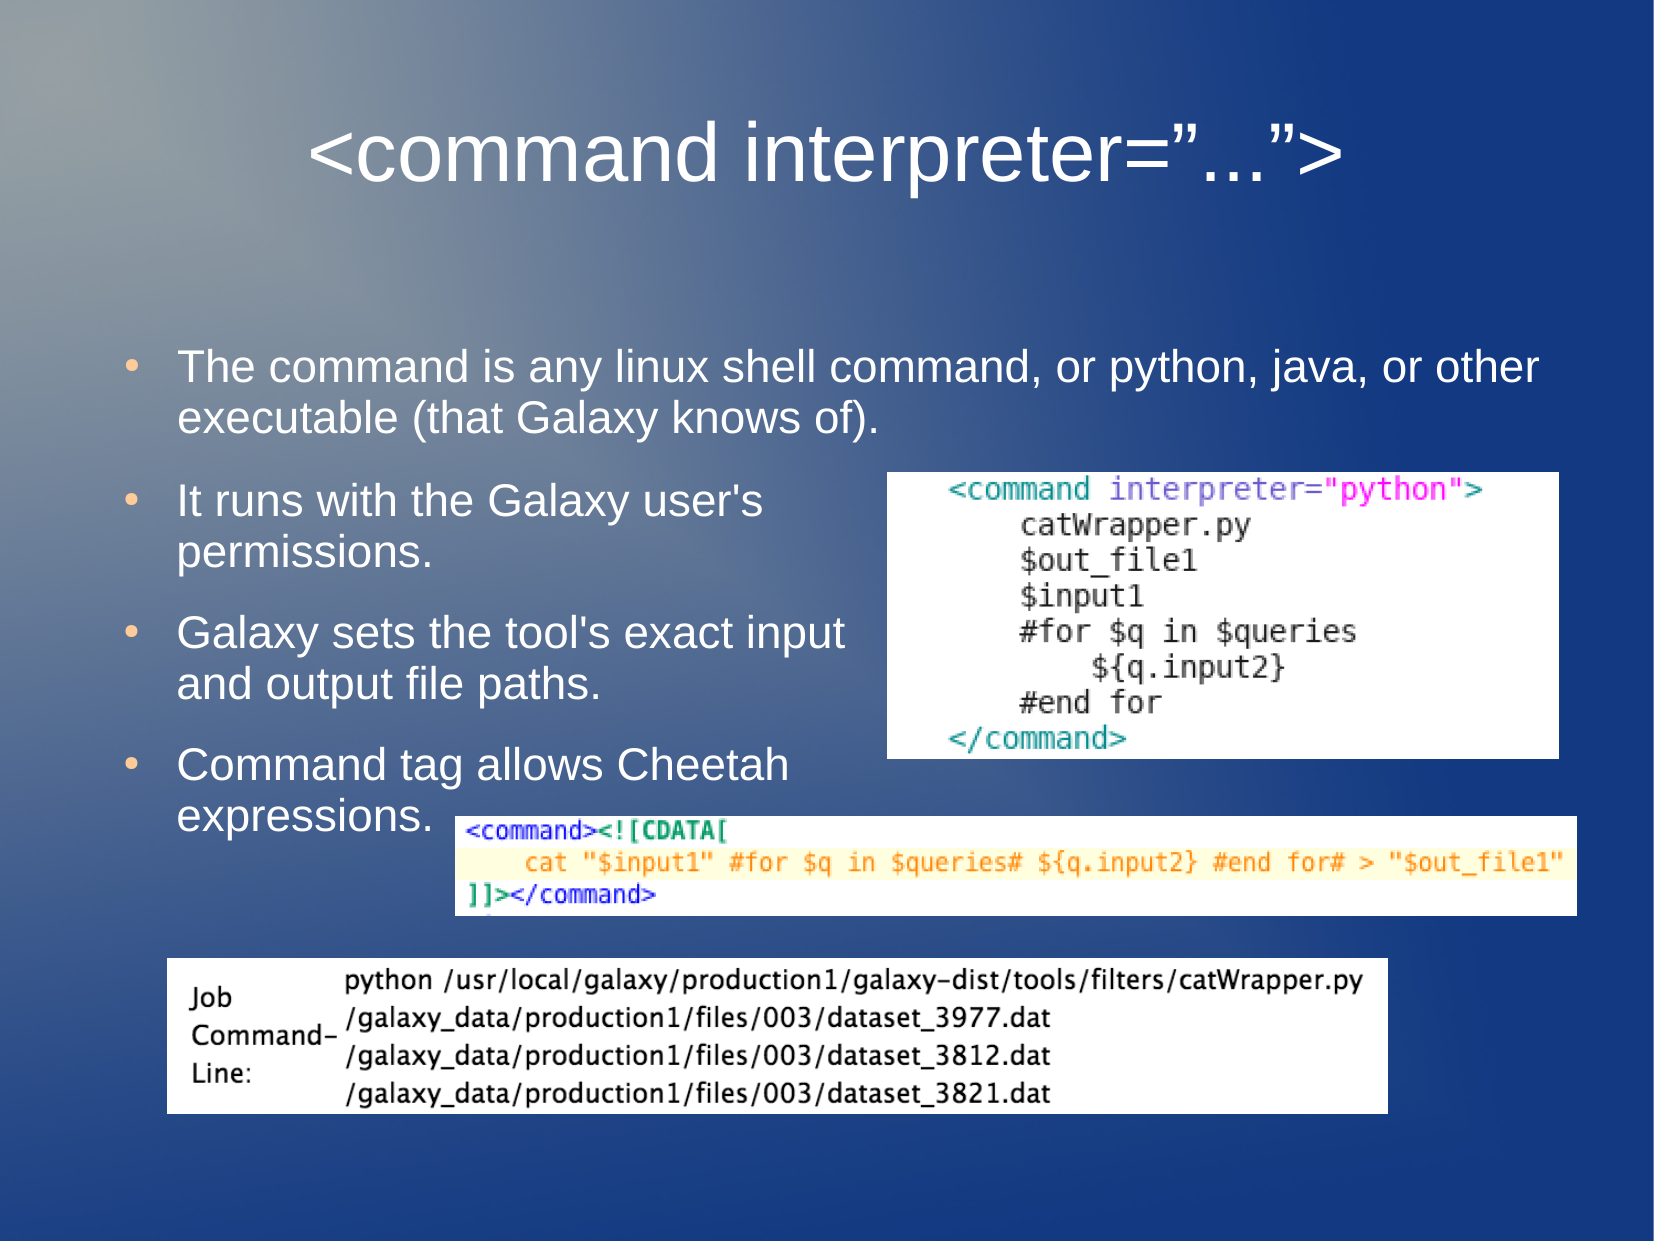

# <command interpreter=”...”>
The command is any linux shell command, or python, java, or other executable (that Galaxy knows of).
It runs with the Galaxy user's permissions.
Galaxy sets the tool's exact input and output file paths.
Command tag allows Cheetah expressions.